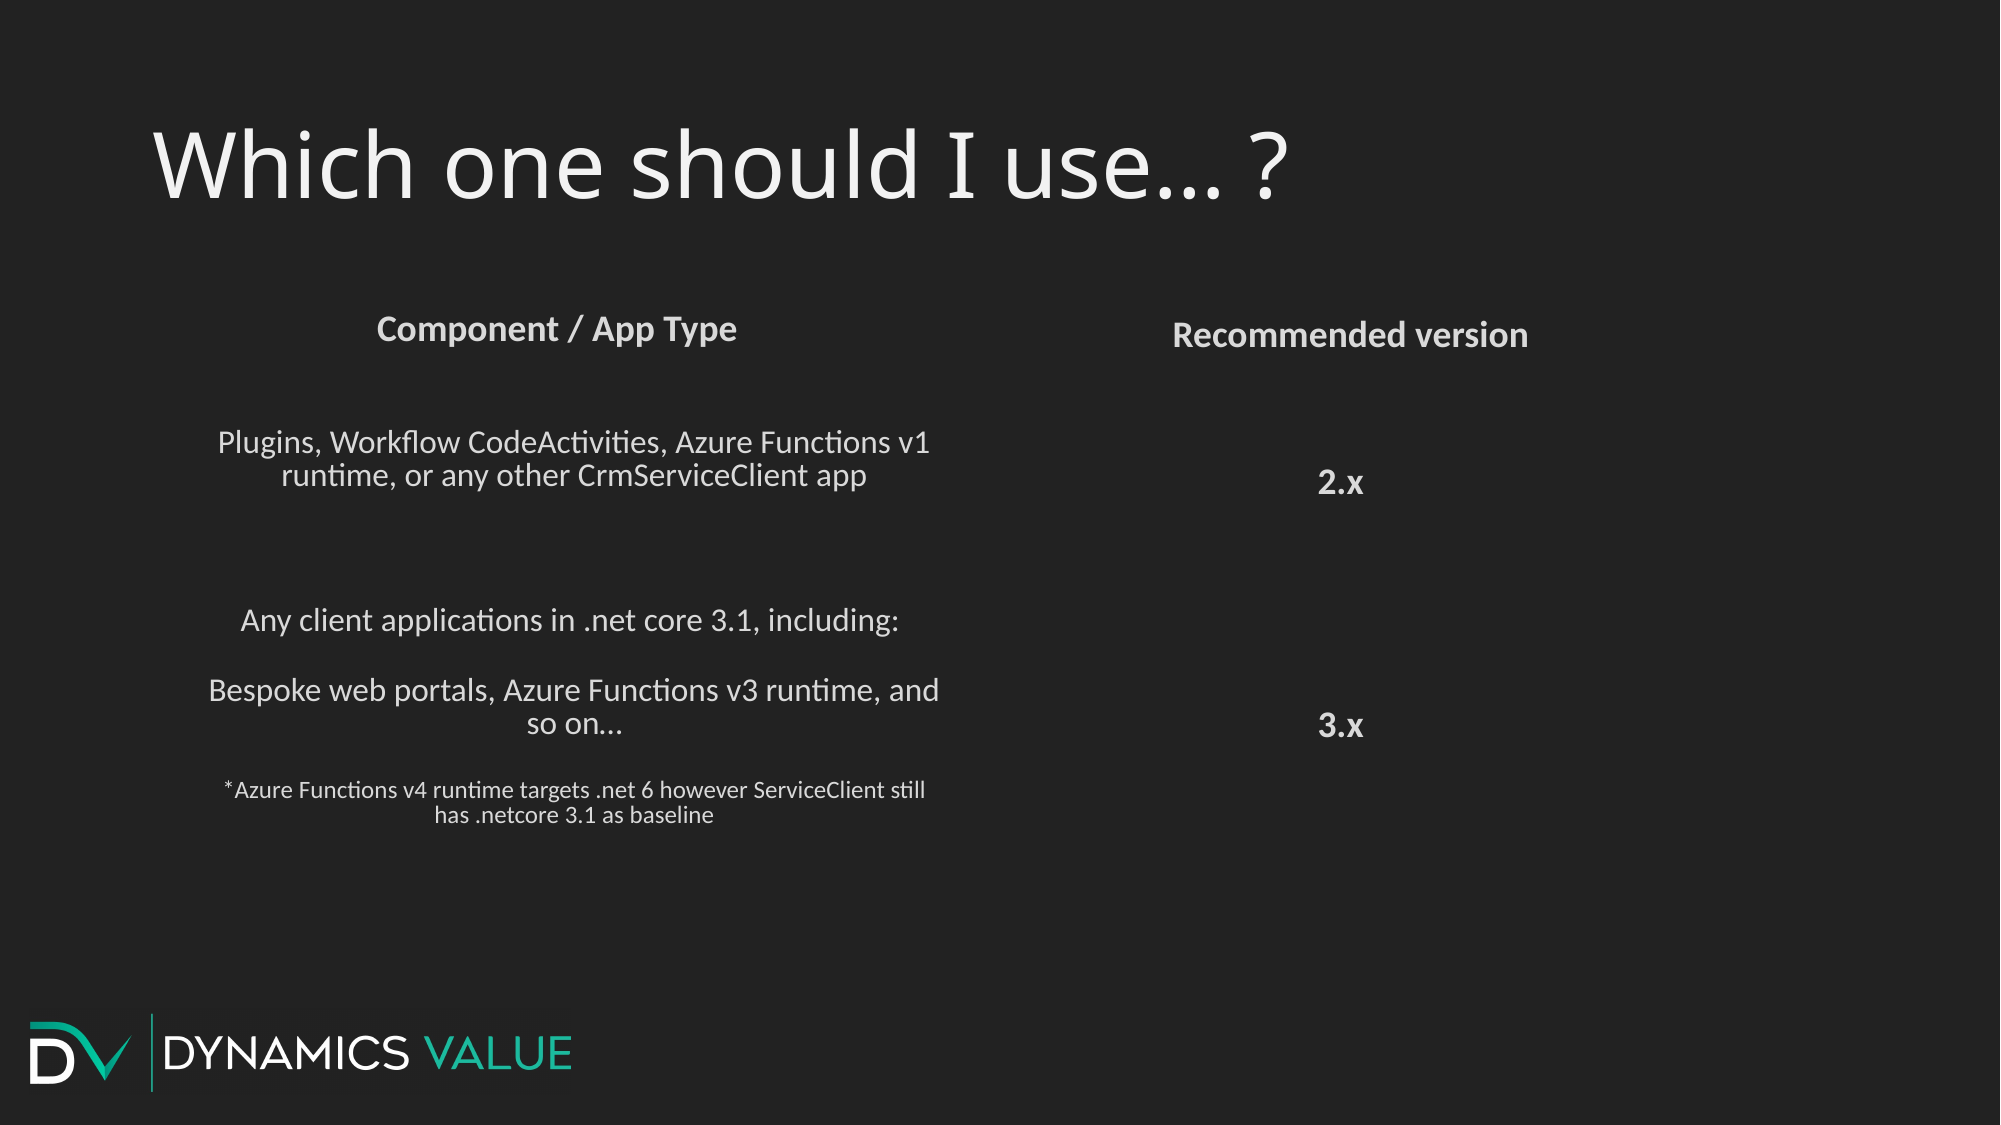

Which one should I use… ?
| Component / App Type | Recommended version |
| --- | --- |
| Plugins, Workflow CodeActivities, Azure Functions v1 runtime, or any other CrmServiceClient app Any client applications in .net core 3.1, including: Bespoke web portals, Azure Functions v3 runtime, and so on… \*Azure Functions v4 runtime targets .net 6 however ServiceClient still has .netcore 3.1 as baseline | 2.x 3.x |